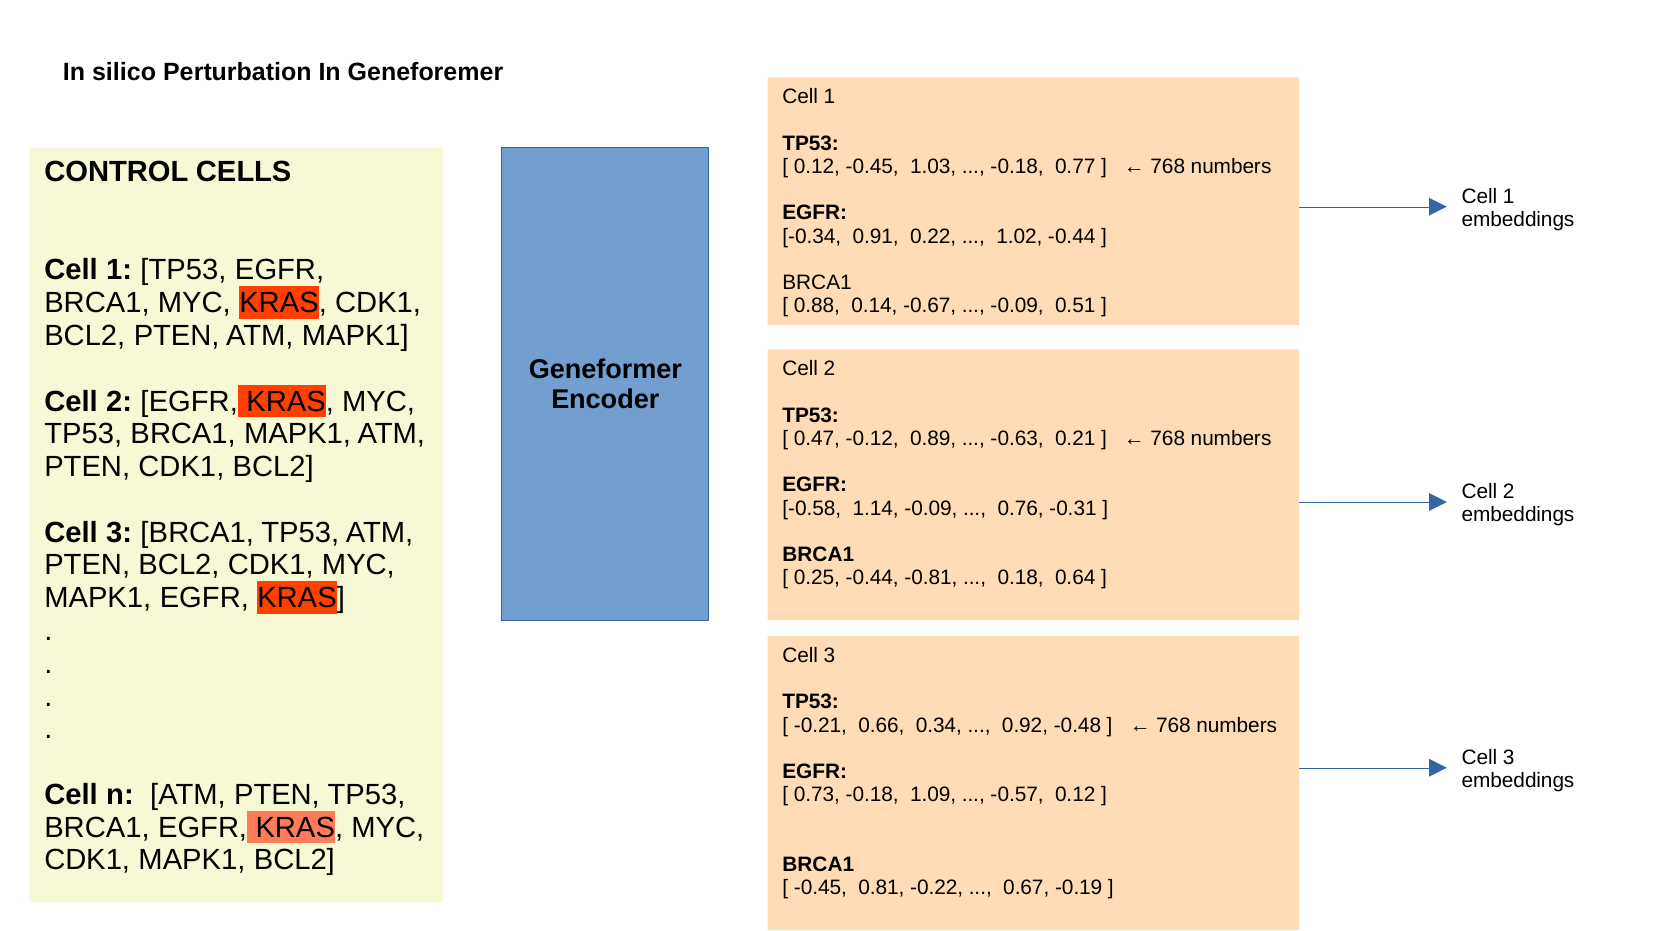

In silico Perturbation In Geneforemer
Cell 1
TP53:
[ 0.12, -0.45, 1.03, ..., -0.18, 0.77 ] ← 768 numbers
EGFR:
[-0.34, 0.91, 0.22, ..., 1.02, -0.44 ]
BRCA1
[ 0.88, 0.14, -0.67, ..., -0.09, 0.51 ]
CONTROL CELLS
Cell 1: [TP53, EGFR, BRCA1, MYC, KRAS, CDK1, BCL2, PTEN, ATM, MAPK1]
Cell 2: [EGFR, KRAS, MYC, TP53, BRCA1, MAPK1, ATM, PTEN, CDK1, BCL2]
Cell 3: [BRCA1, TP53, ATM, PTEN, BCL2, CDK1, MYC, MAPK1, EGFR, KRAS]
.
.
.
.
Cell n: [ATM, PTEN, TP53, BRCA1, EGFR, KRAS, MYC, CDK1, MAPK1, BCL2]
Geneformer Encoder
Cell 1
embeddings
Cell 2
TP53:
[ 0.47, -0.12, 0.89, ..., -0.63, 0.21 ] ← 768 numbers
EGFR:
[-0.58, 1.14, -0.09, ..., 0.76, -0.31 ]
BRCA1
[ 0.25, -0.44, -0.81, ..., 0.18, 0.64 ]
Cell 2
embeddings
Cell 3
TP53:
[ -0.21, 0.66, 0.34, ..., 0.92, -0.48 ] ← 768 numbers
EGFR:
[ 0.73, -0.18, 1.09, ..., -0.57, 0.12 ]
BRCA1
[ -0.45, 0.81, -0.22, ..., 0.67, -0.19 ]
Cell 3
embeddings